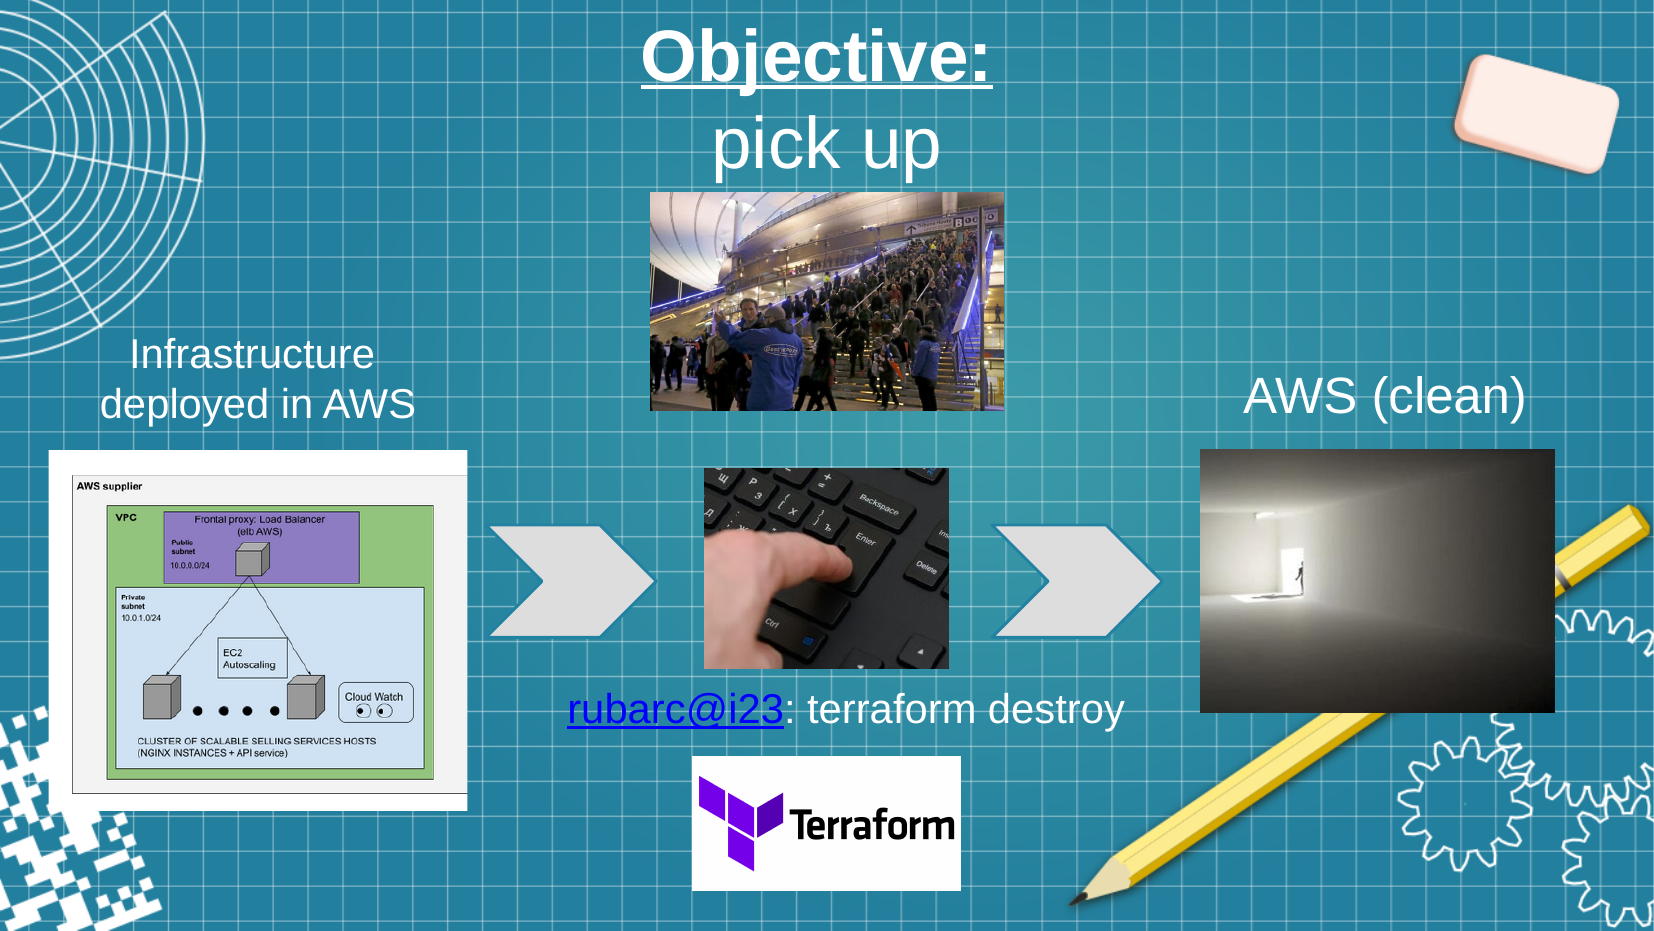

Objective:
pick up
Infrastructure
deployed in AWS
AWS (clean)
rubarc@i23: terraform destroy